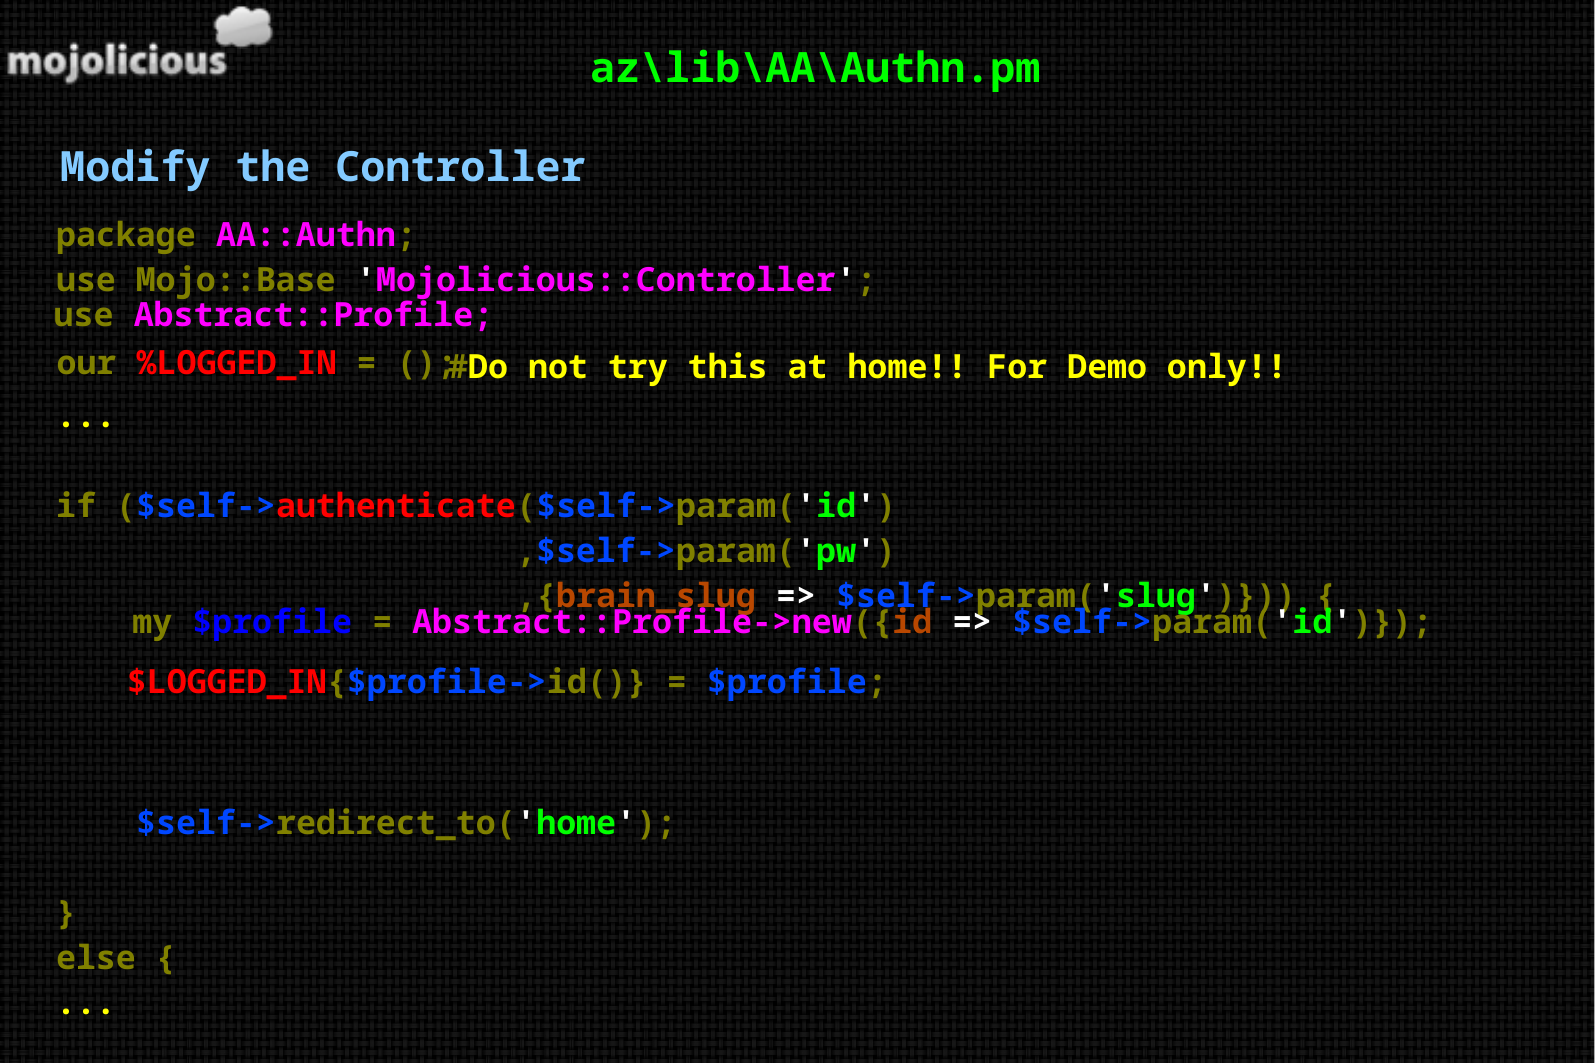

az\lib\AA\Authn.pm
Modify the Controller
package AA::Authn;
use Mojo::Base 'Mojolicious::Controller';
...
if ($self->authenticate($self->param('id')
 ,$self->param('pw')
 ,{brain_slug => $self->param('slug')})) {
 $self->redirect_to('home');
}
else {
...
use Abstract::Profile;
our %LOGGED_IN = ();
 #Do not try this at home!! For Demo only!!
 my $profile = Abstract::Profile->new({id => $self->param('id')});
$LOGGED_IN{$profile->id()} = $profile;